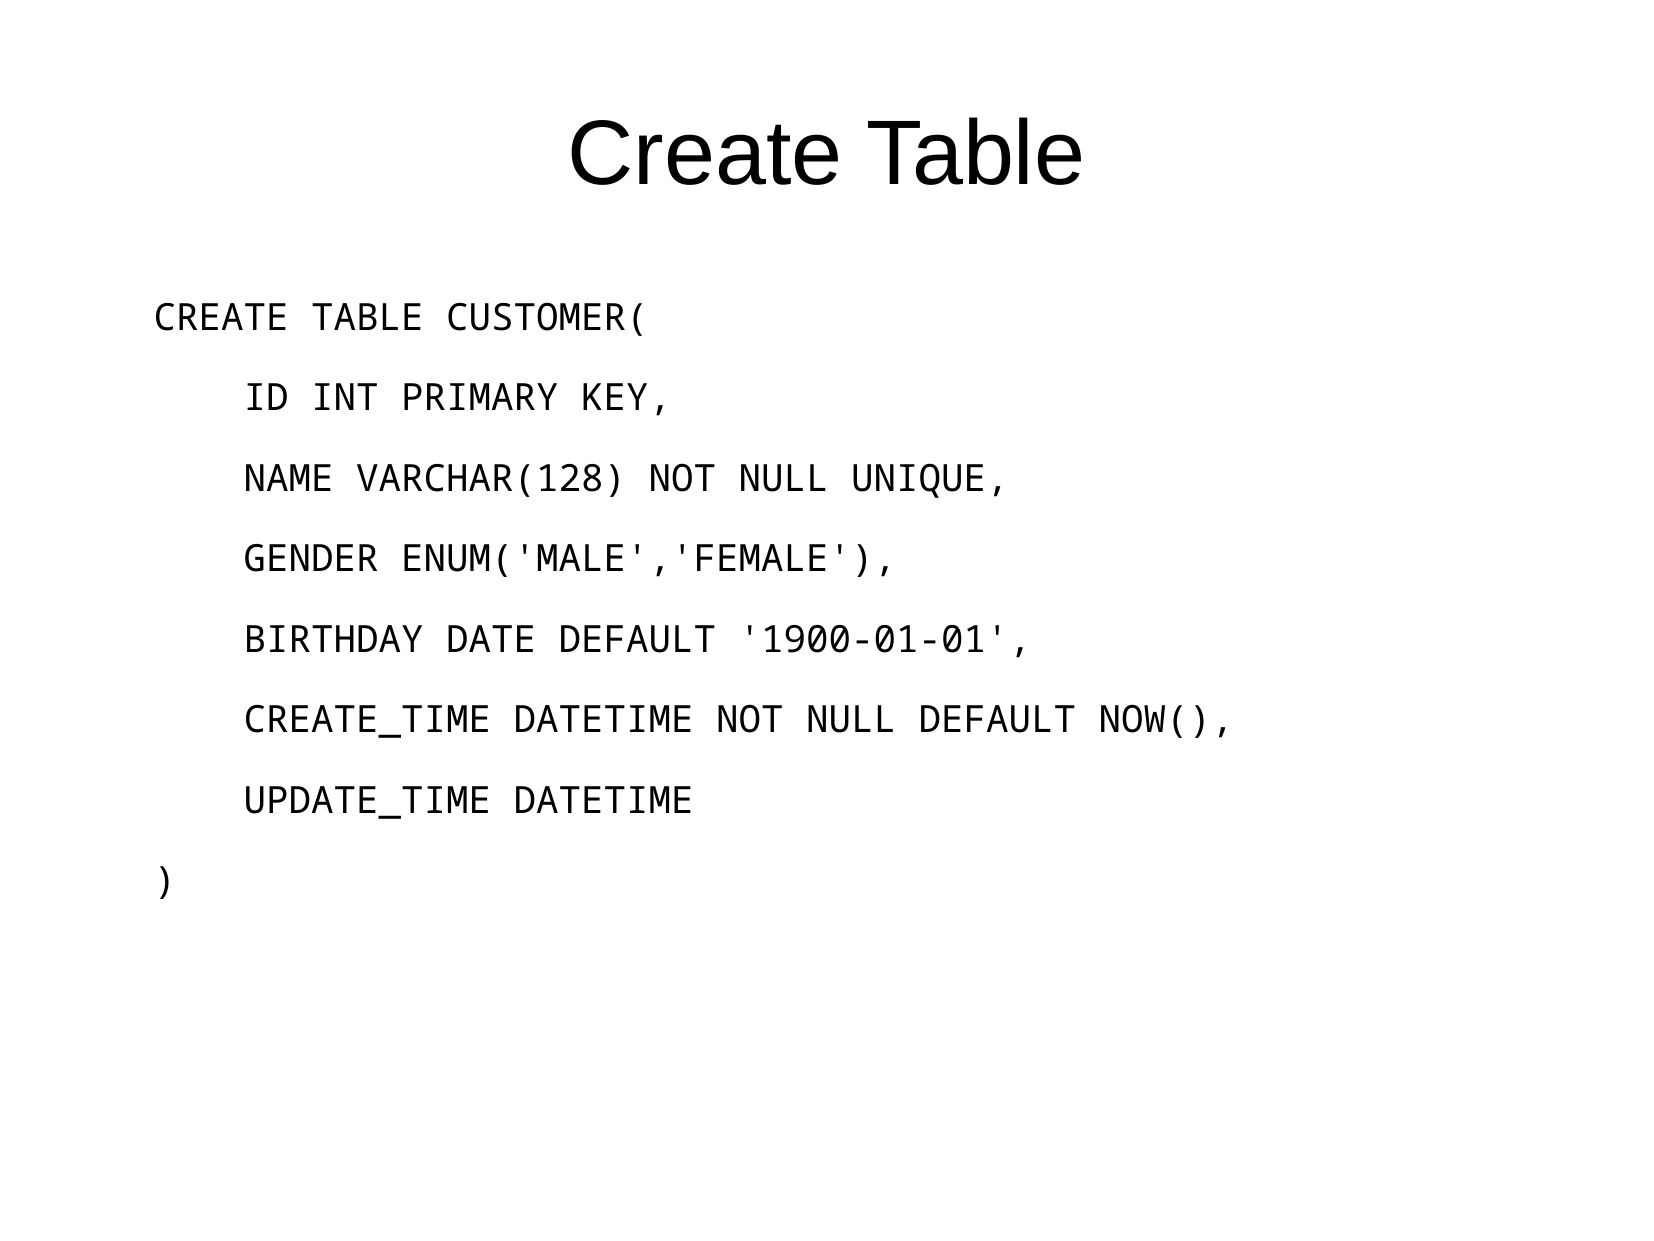

# Create Table
CREATE TABLE CUSTOMER(
 ID INT PRIMARY KEY,
 NAME VARCHAR(128) NOT NULL UNIQUE,
 GENDER ENUM('MALE','FEMALE'),
 BIRTHDAY DATE DEFAULT '1900-01-01',
 CREATE_TIME DATETIME NOT NULL DEFAULT NOW(),
 UPDATE_TIME DATETIME
)